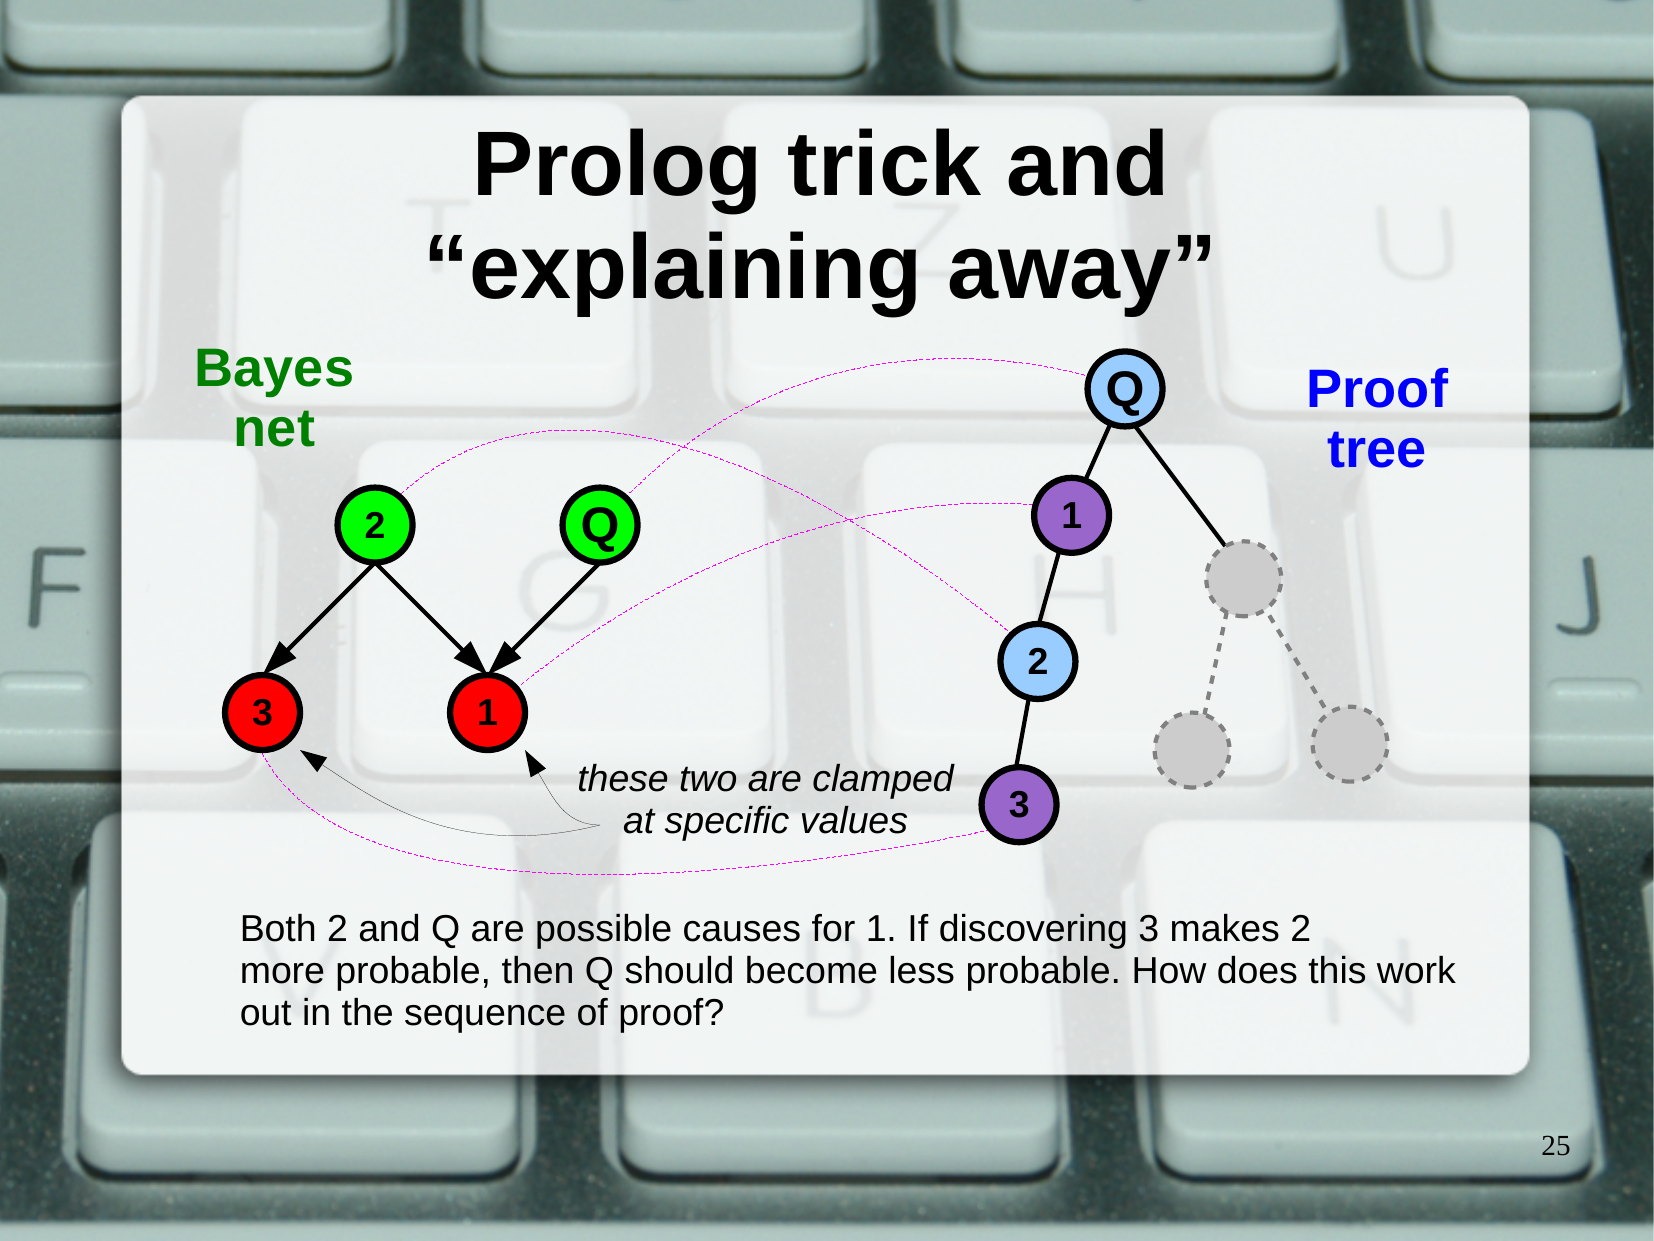

# Prolog trick and “explaining away”
Bayes net
Proof
tree
Q
1
2
Q
2
3
1
these two are clamped
at specific values
3
Both 2 and Q are possible causes for 1. If discovering 3 makes 2
more probable, then Q should become less probable. How does this work
out in the sequence of proof?
25